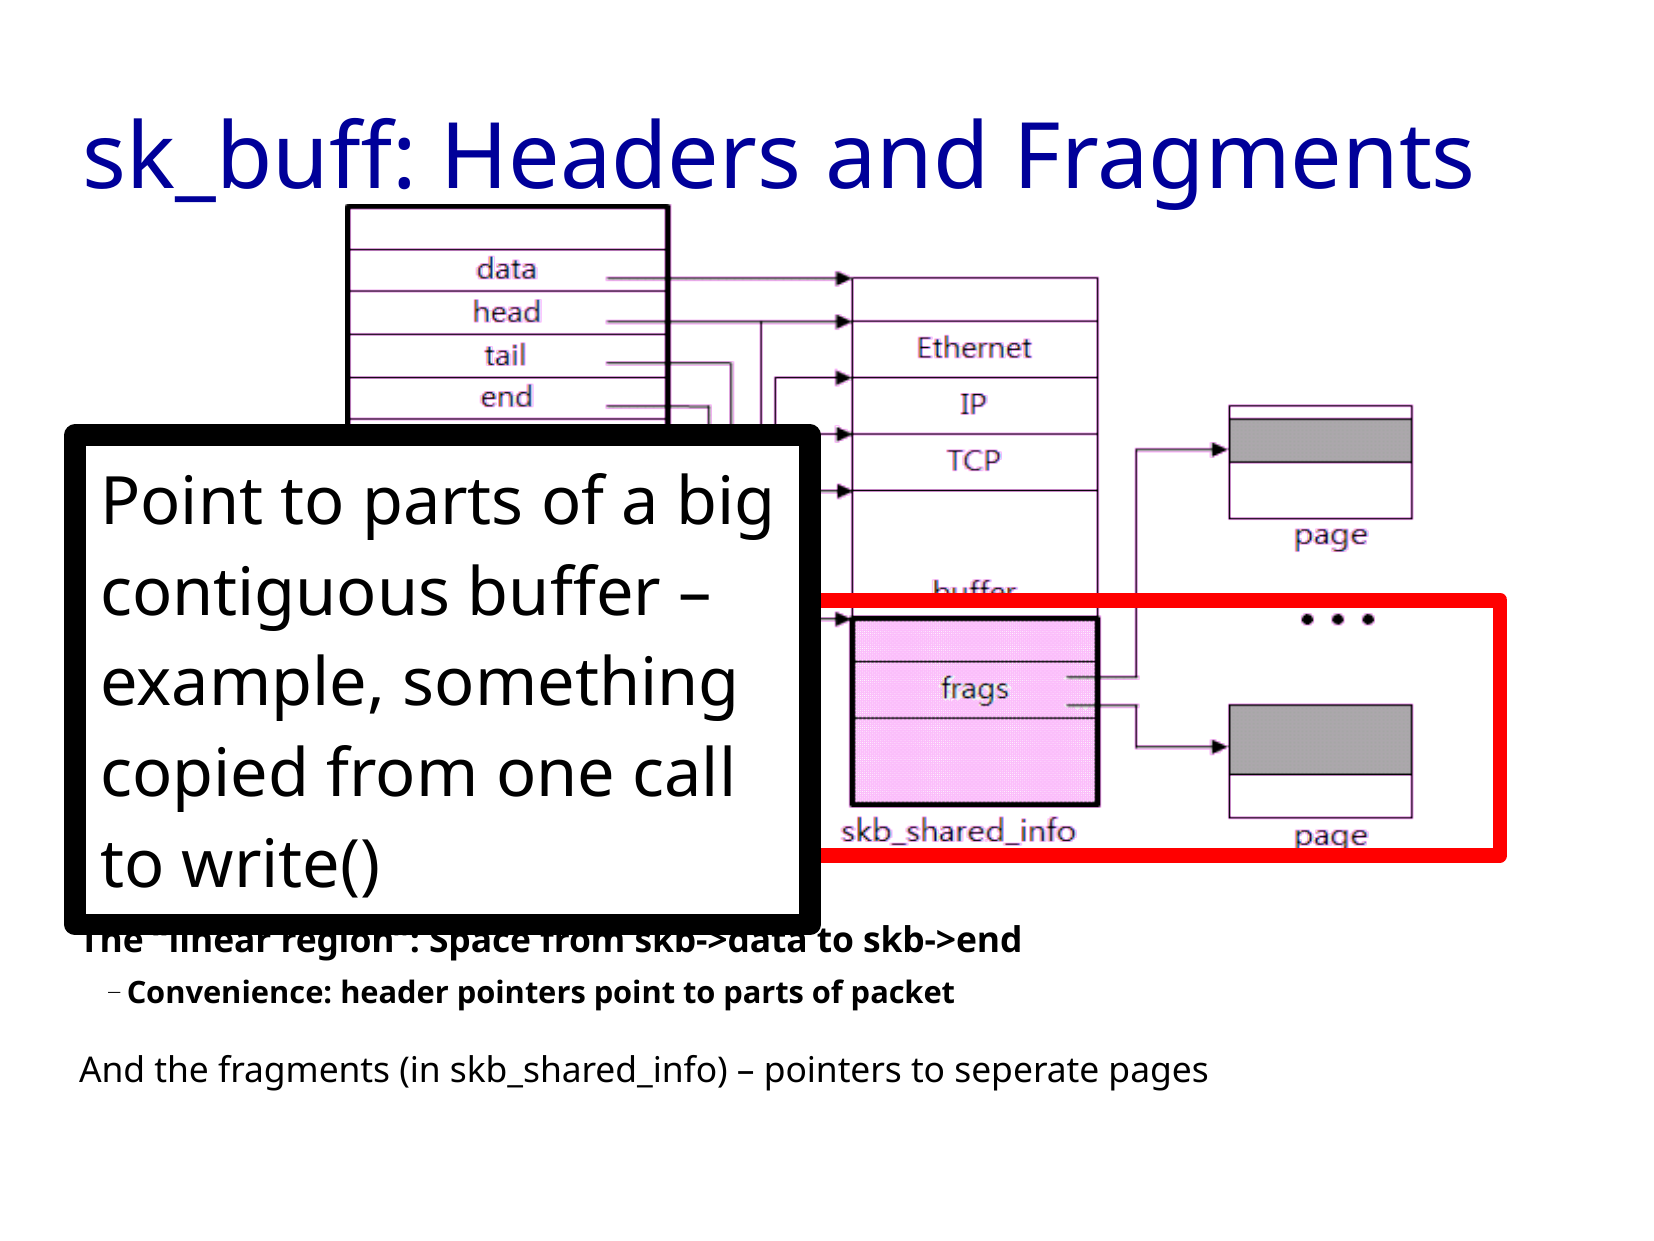

# sk_buff: Headers and Fragments
Point to parts of a big contiguous buffer – example, something copied from one call to write()
The “linear region”: Space from skb->data to skb->end
Convenience: header pointers point to parts of packet
And the fragments (in skb_shared_info) – pointers to seperate pages